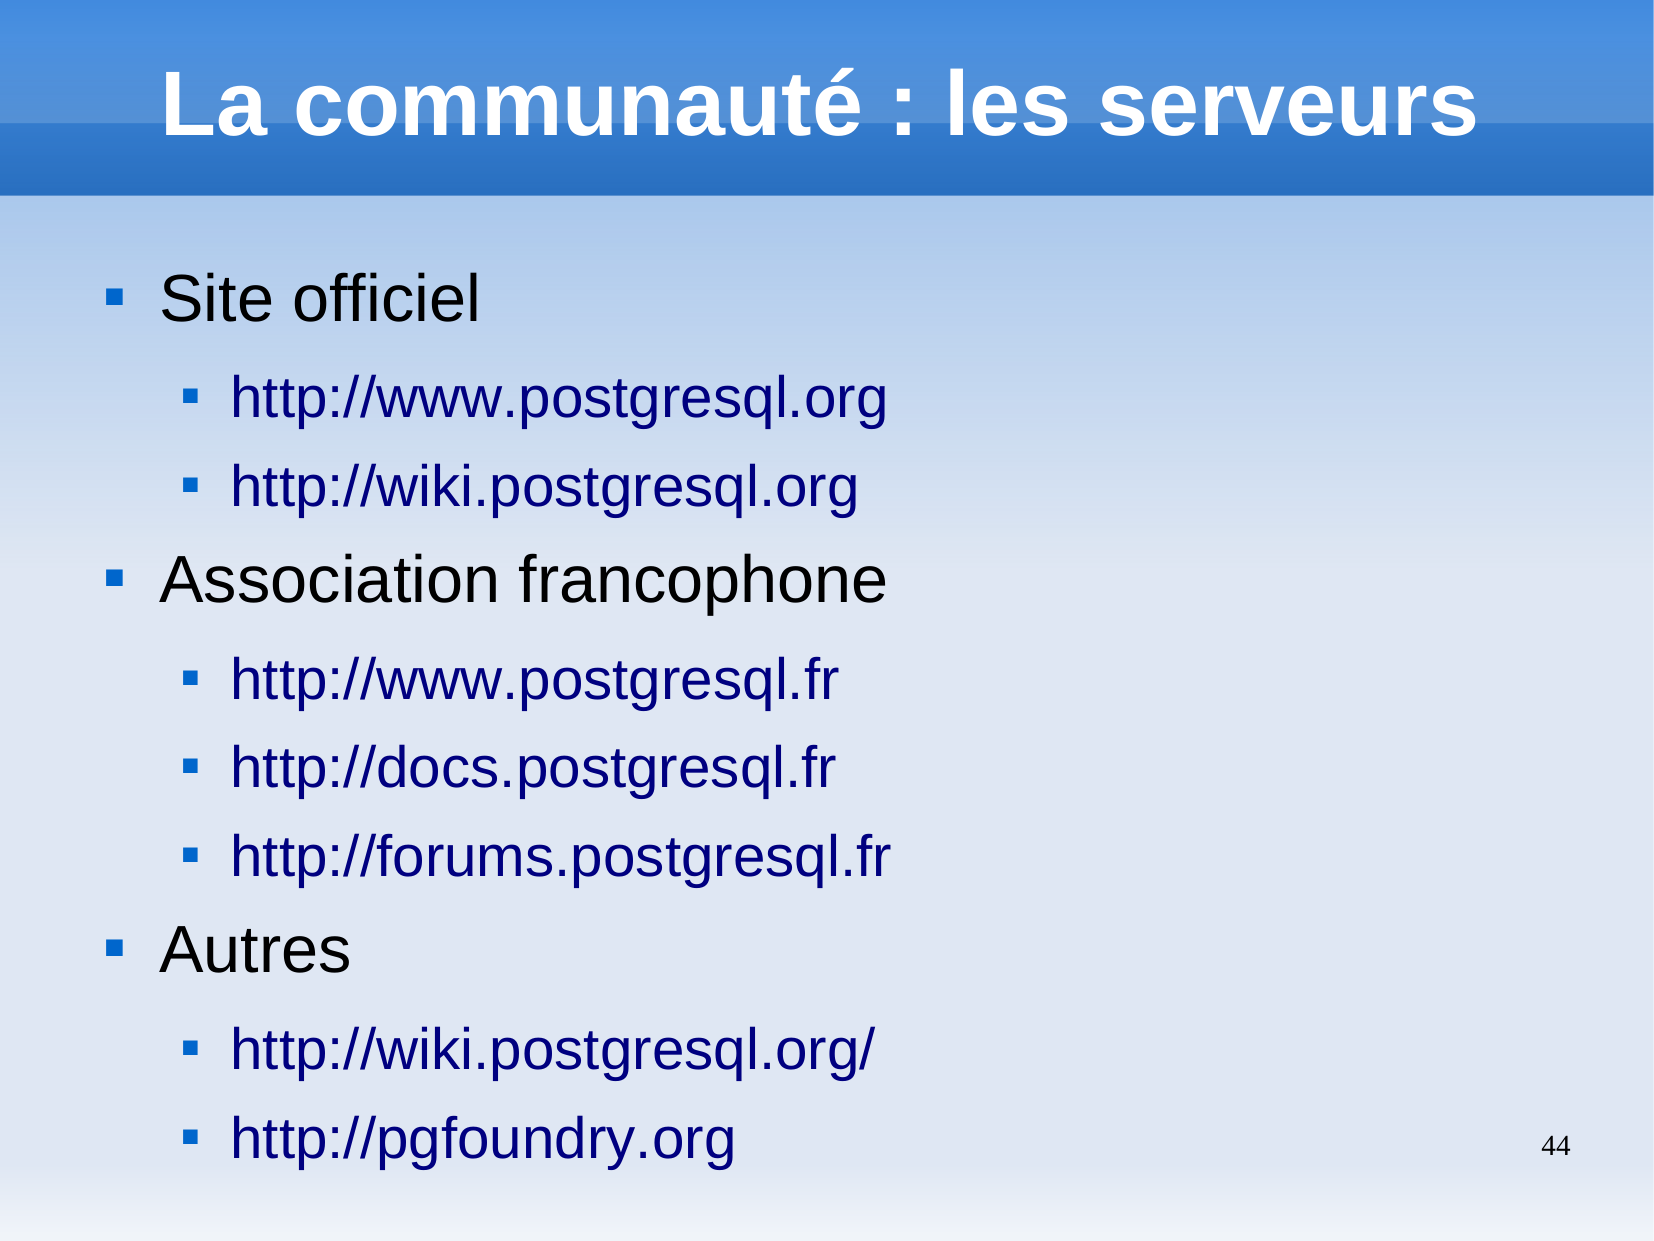

# La communauté : les serveurs
Site officiel
http://www.postgresql.org
http://wiki.postgresql.org
Association francophone
http://www.postgresql.fr
http://docs.postgresql.fr
http://forums.postgresql.fr
Autres
http://wiki.postgresql.org/
http://pgfoundry.org
44